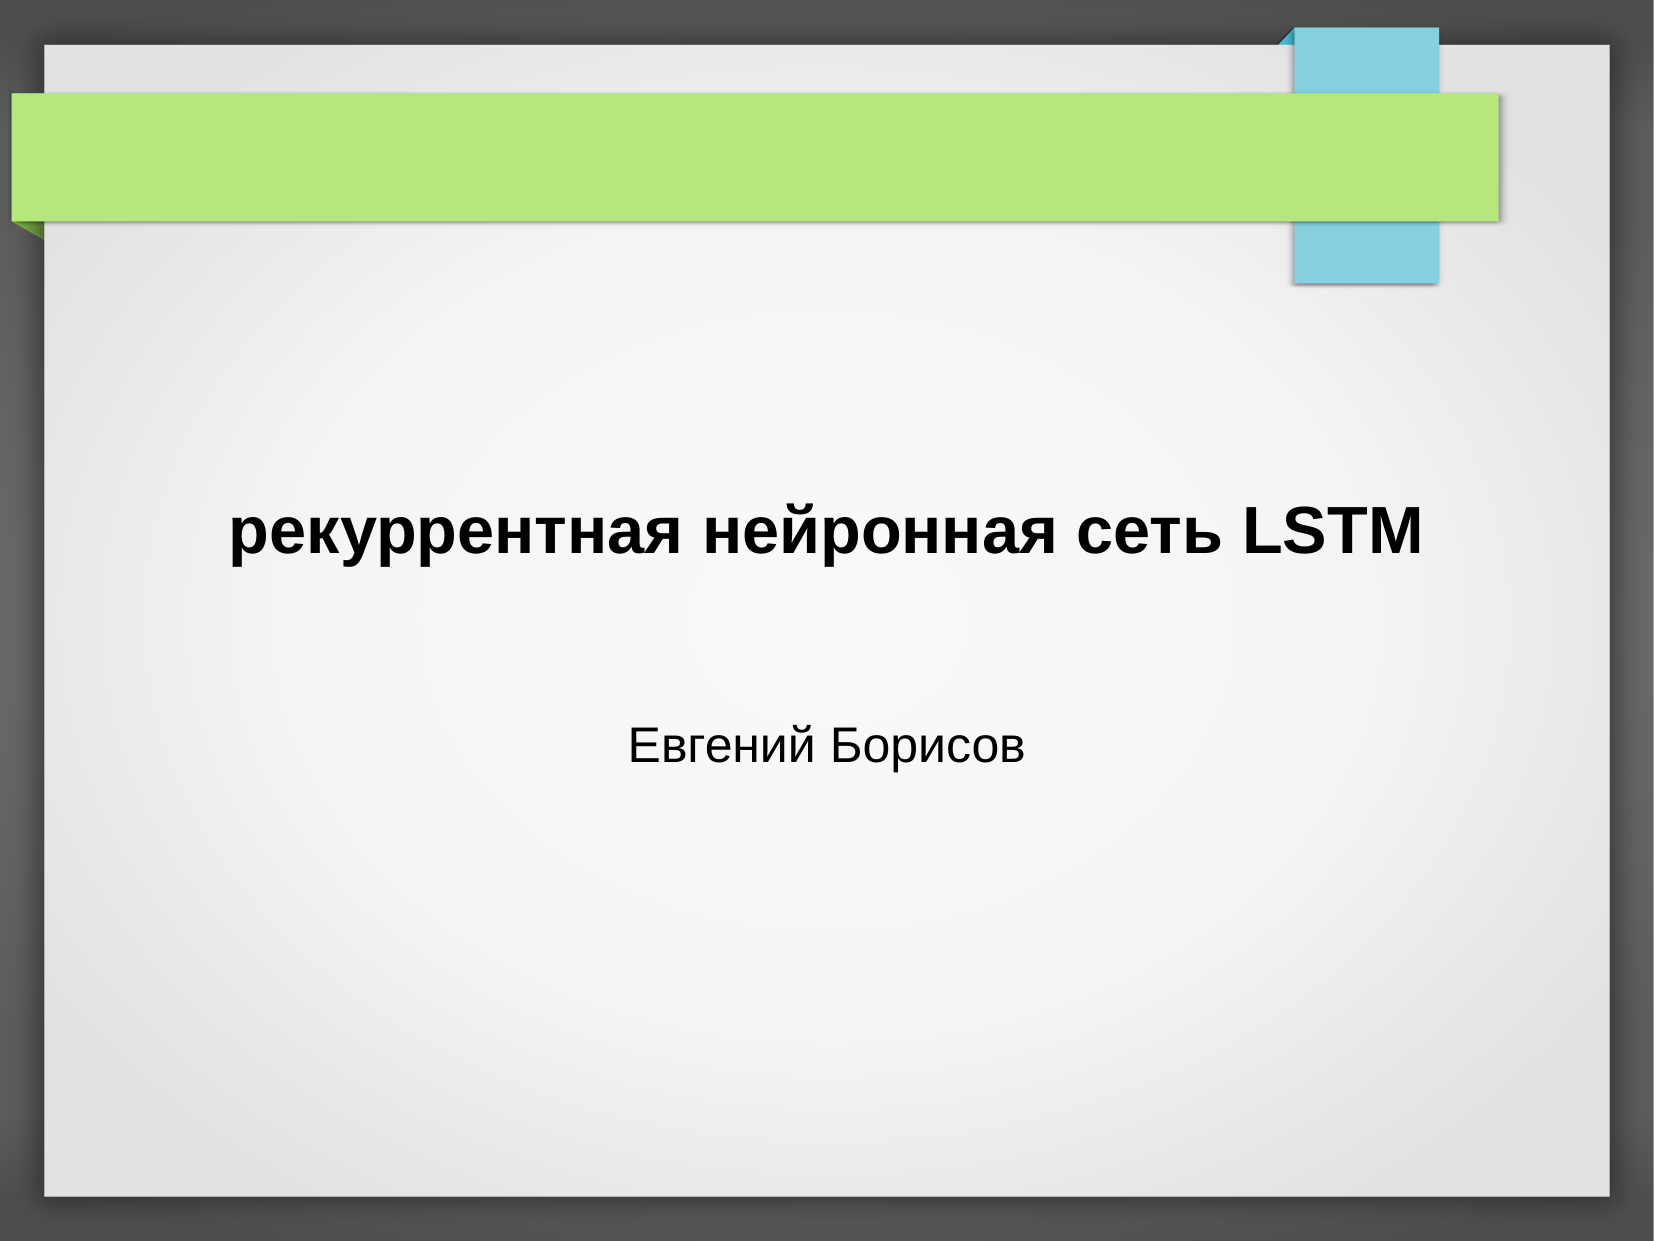

# рекуррентная нейронная сеть LSTM
Евгений Борисов